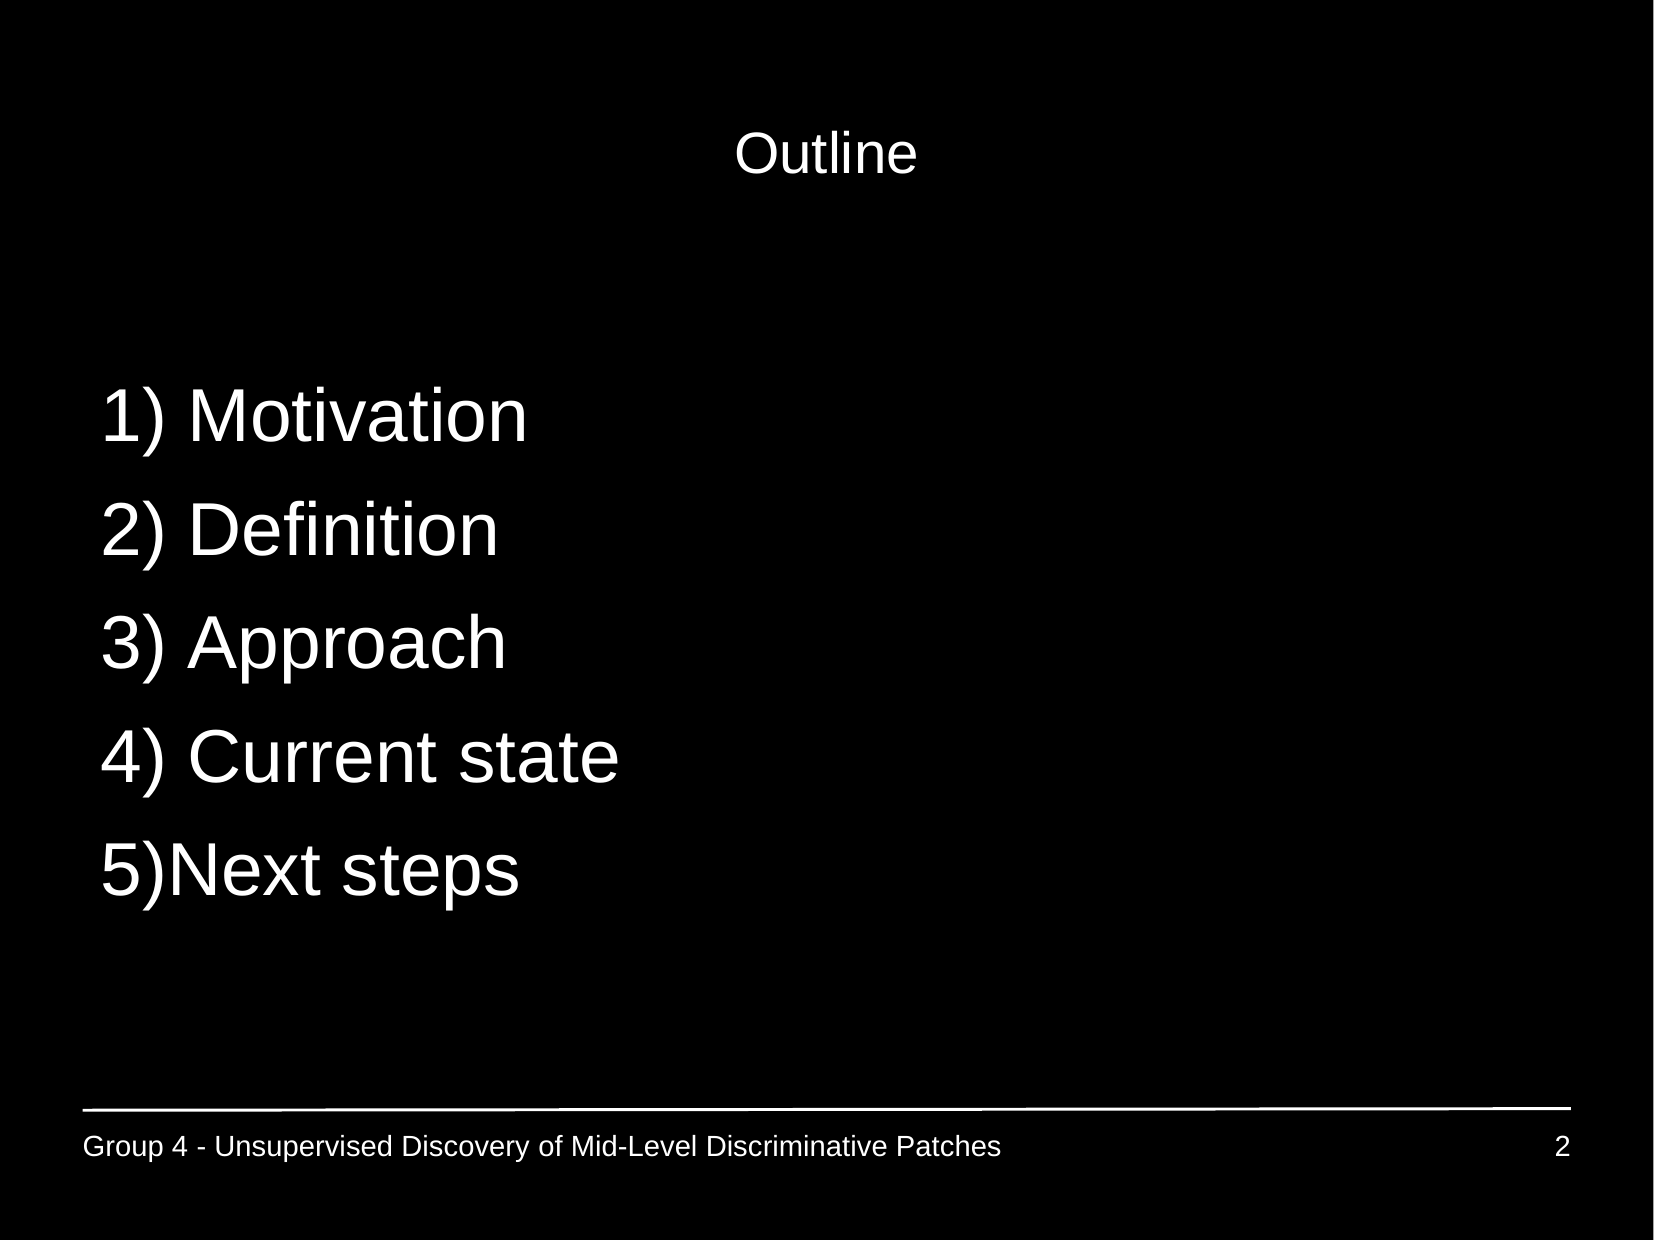

# Outline
 Motivation
 Definition
 Approach
 Current state
Next steps
2